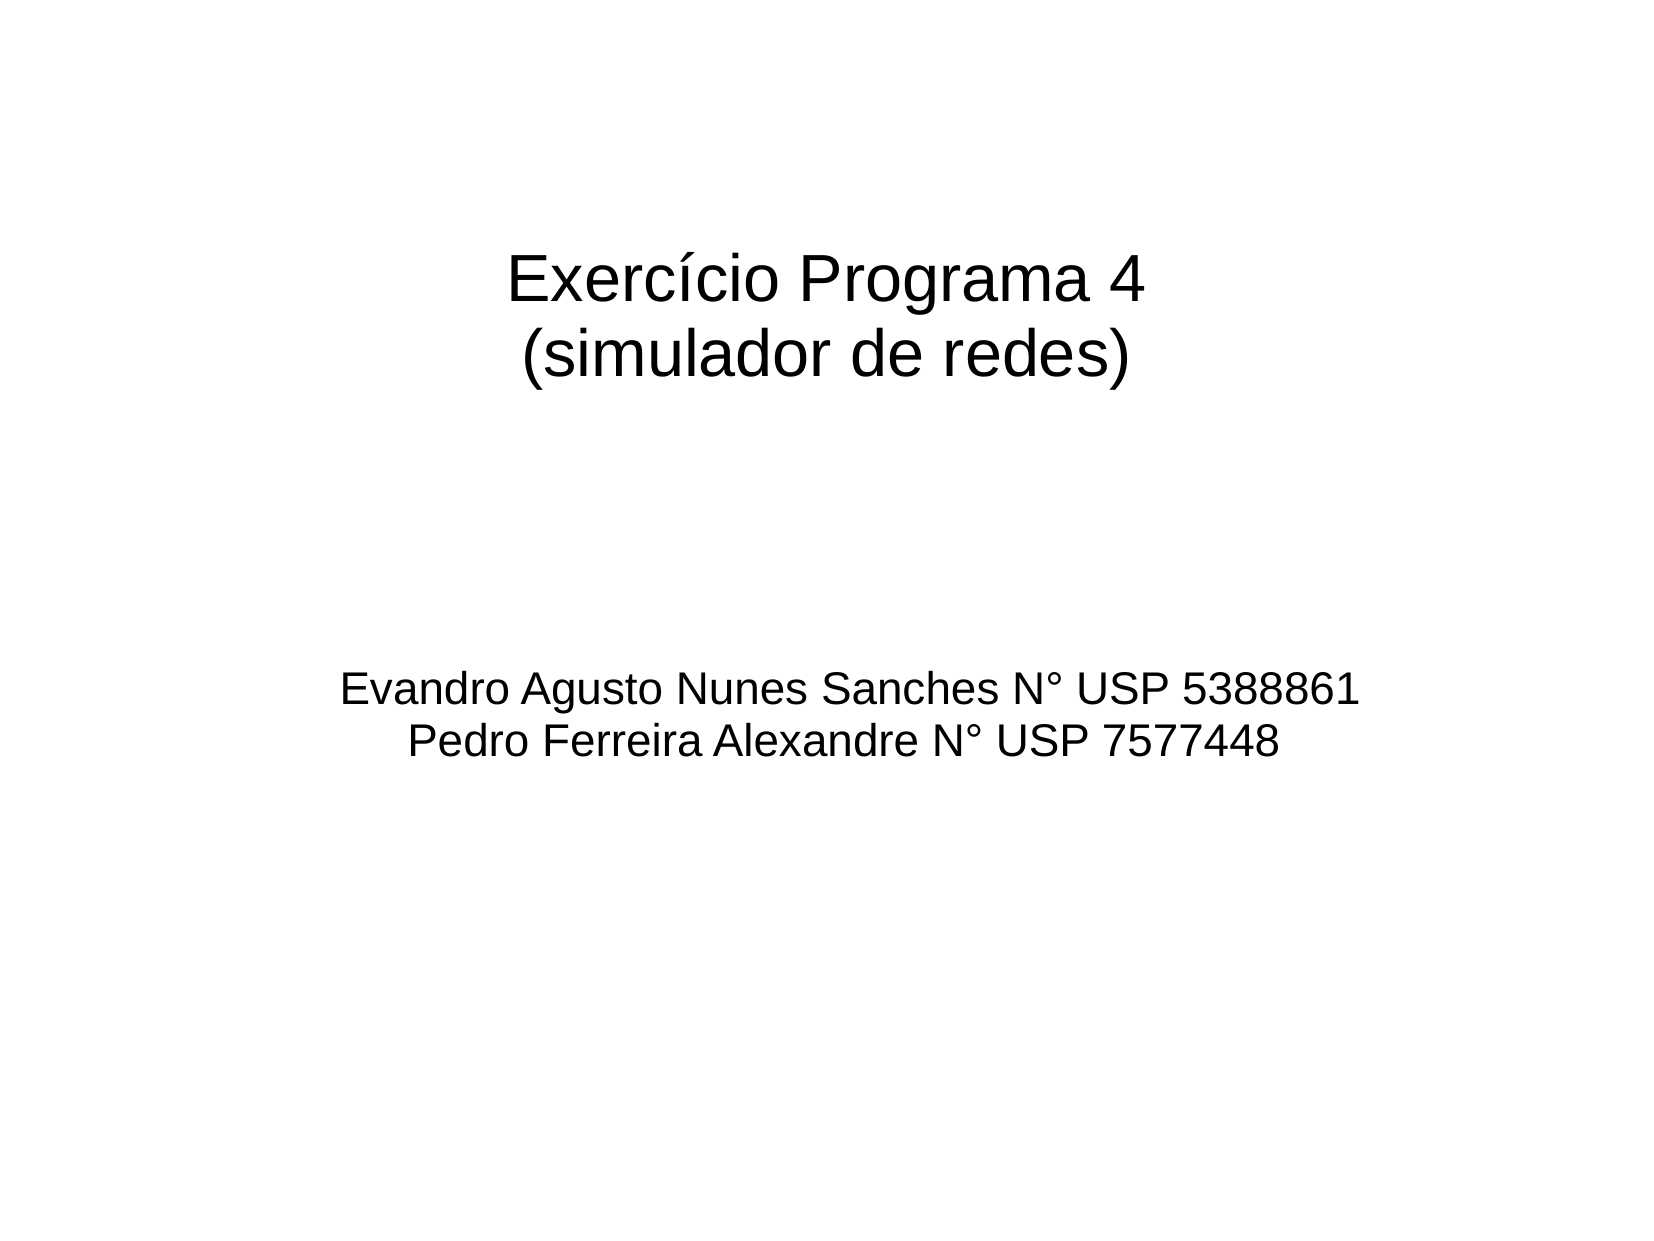

# Exercício Programa 4 (simulador de redes)
Evandro Agusto Nunes Sanches N° USP 5388861
Pedro Ferreira Alexandre N° USP 7577448